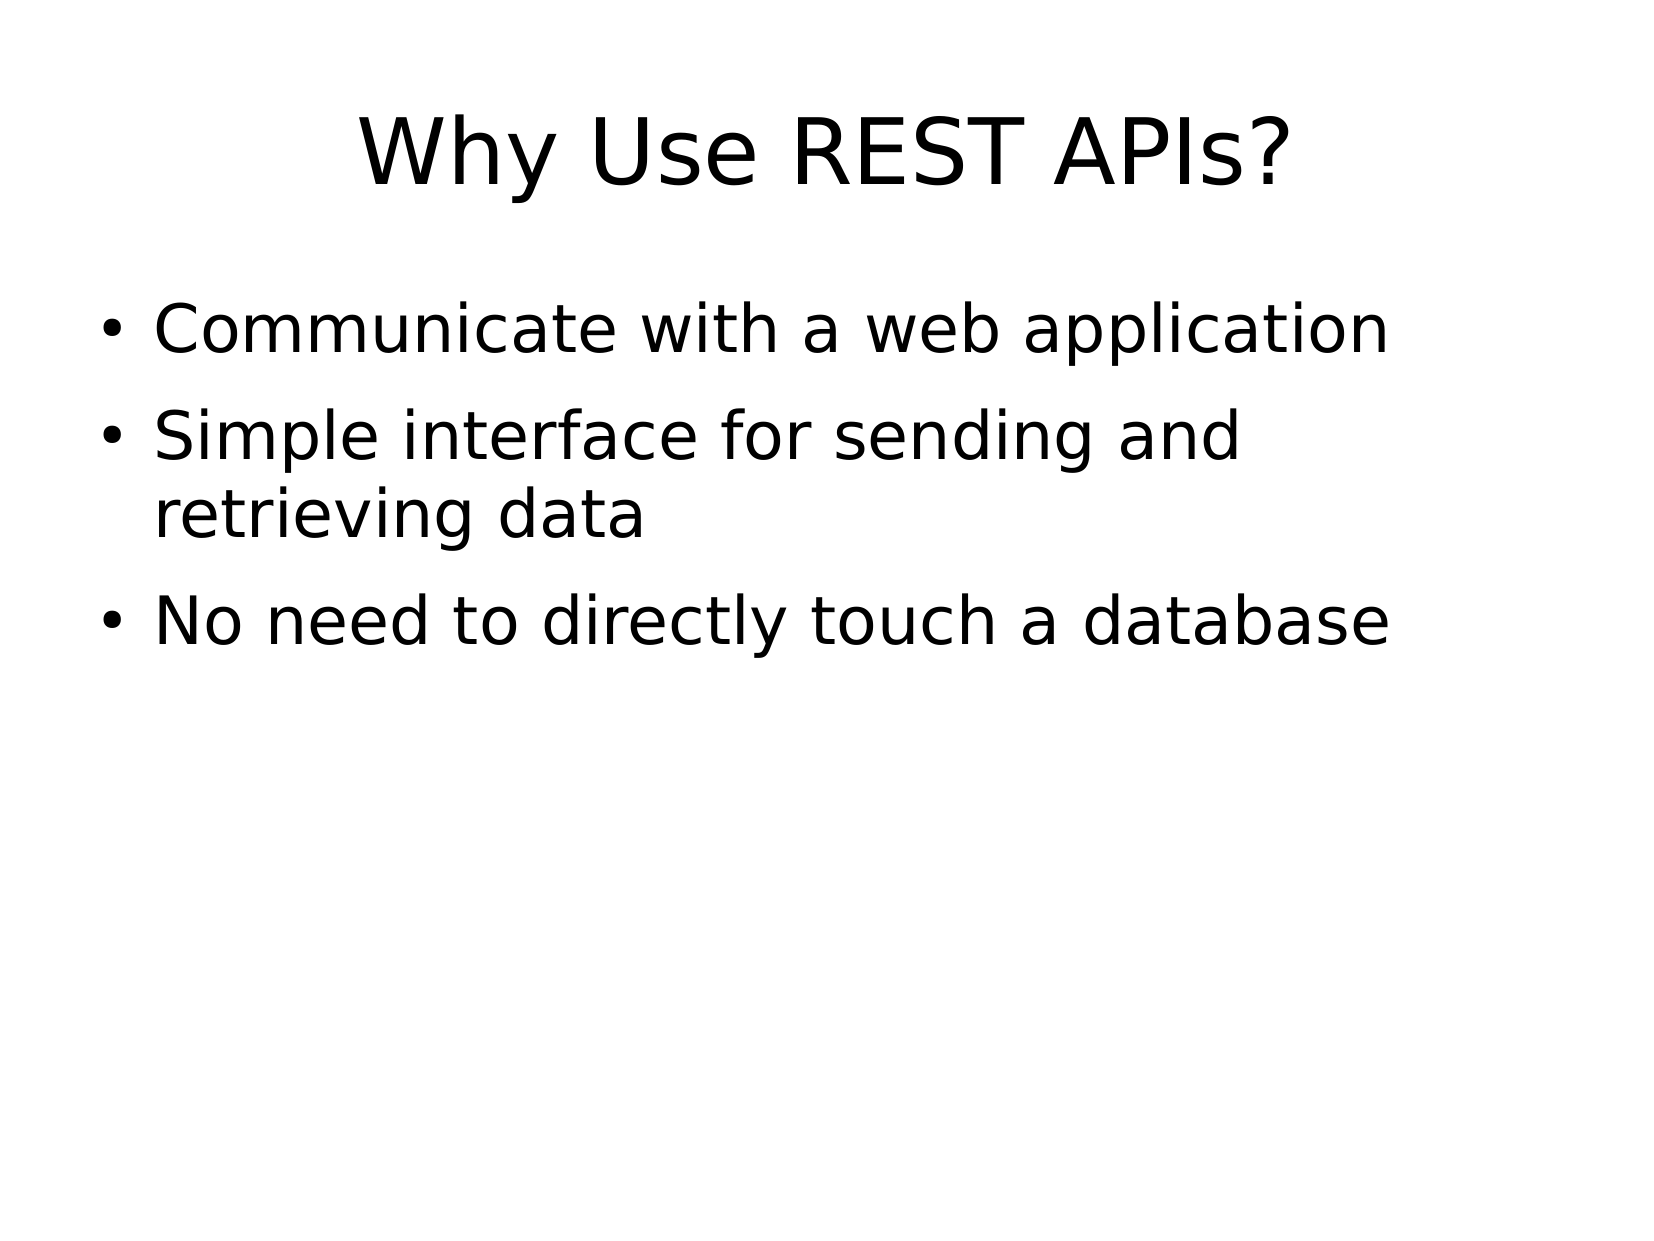

# Why Use REST APIs?
Communicate with a web application
Simple interface for sending and retrieving data
No need to directly touch a database